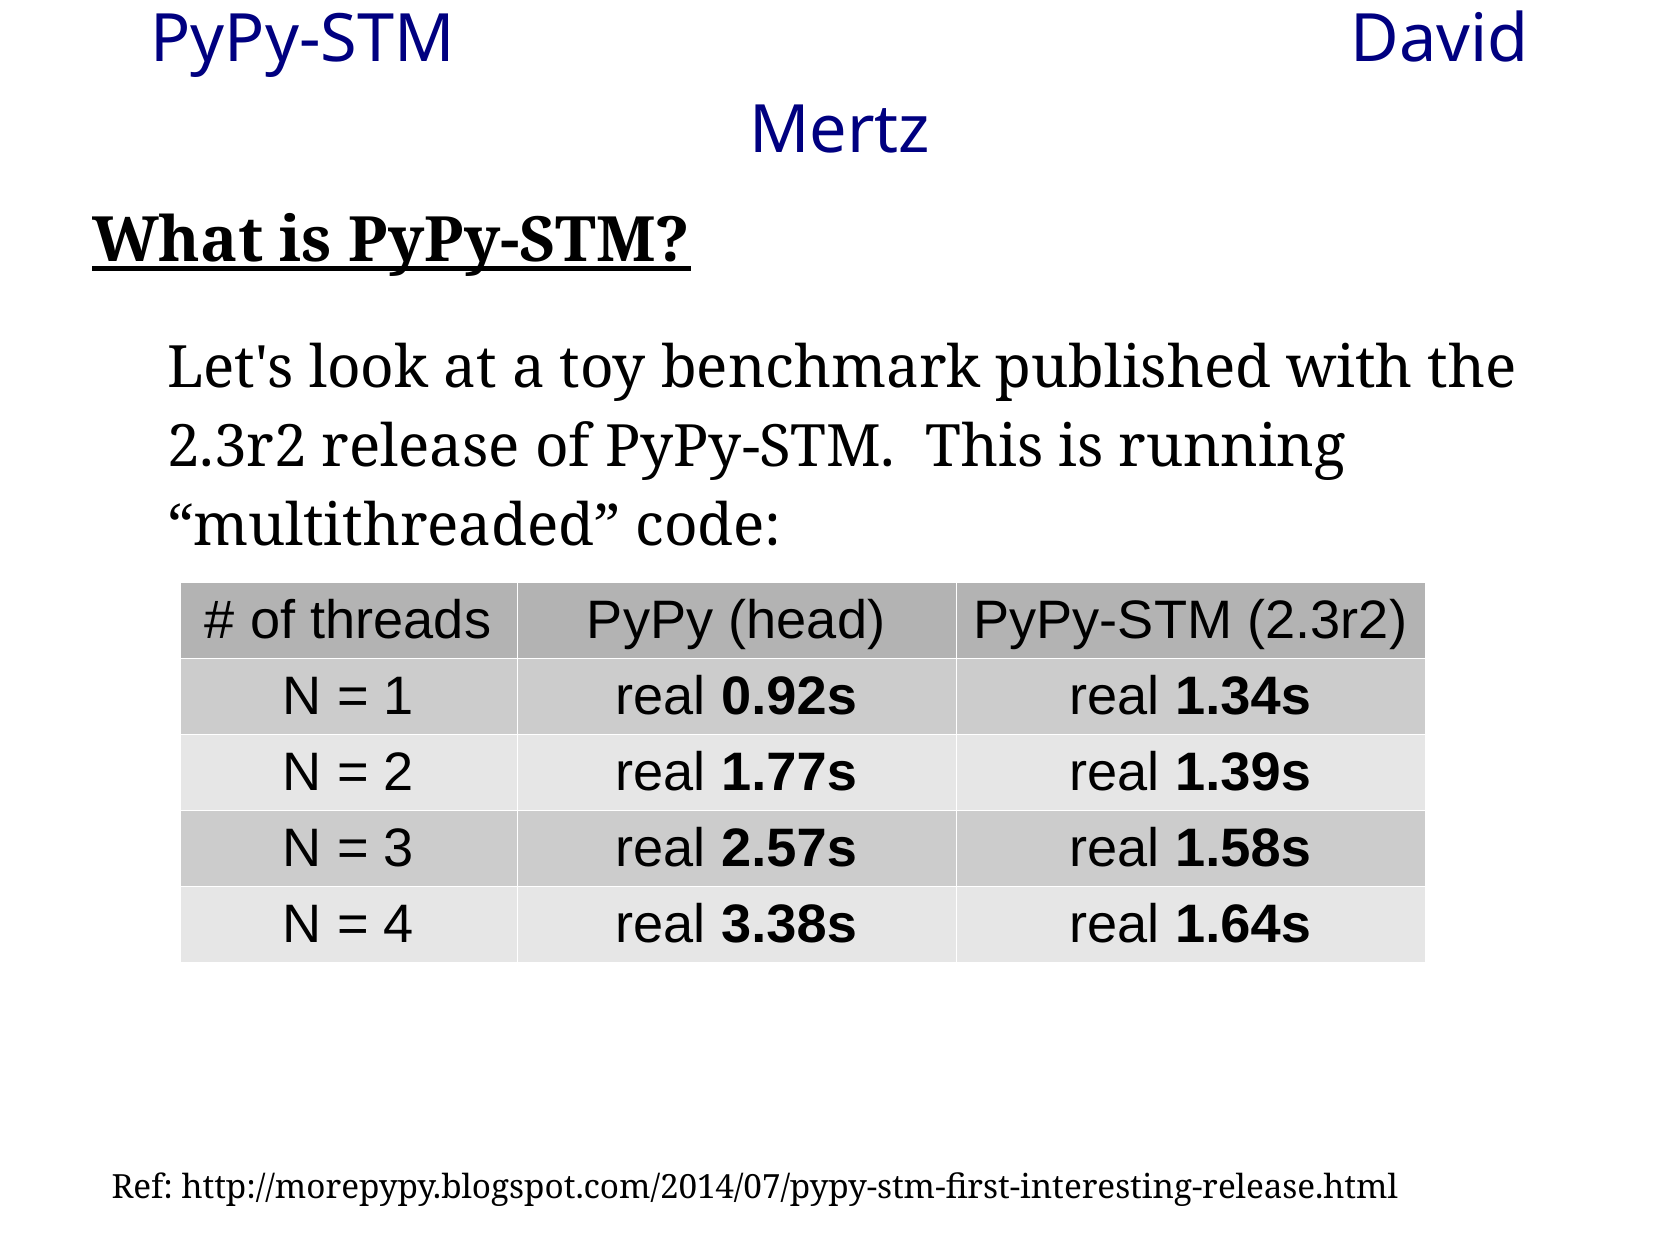

PyPy-STM												David Mertz
# What is PyPy-STM?
Let's look at a toy benchmark published with the 2.3r2 release of PyPy-STM. This is running “multithreaded” code:
| # of threads | PyPy (head) | PyPy-STM (2.3r2) |
| --- | --- | --- |
| N = 1 | real 0.92s | real 1.34s |
| N = 2 | real 1.77s | real 1.39s |
| N = 3 | real 2.57s | real 1.58s |
| N = 4 | real 3.38s | real 1.64s |
Ref: http://morepypy.blogspot.com/2014/07/pypy-stm-first-interesting-release.html